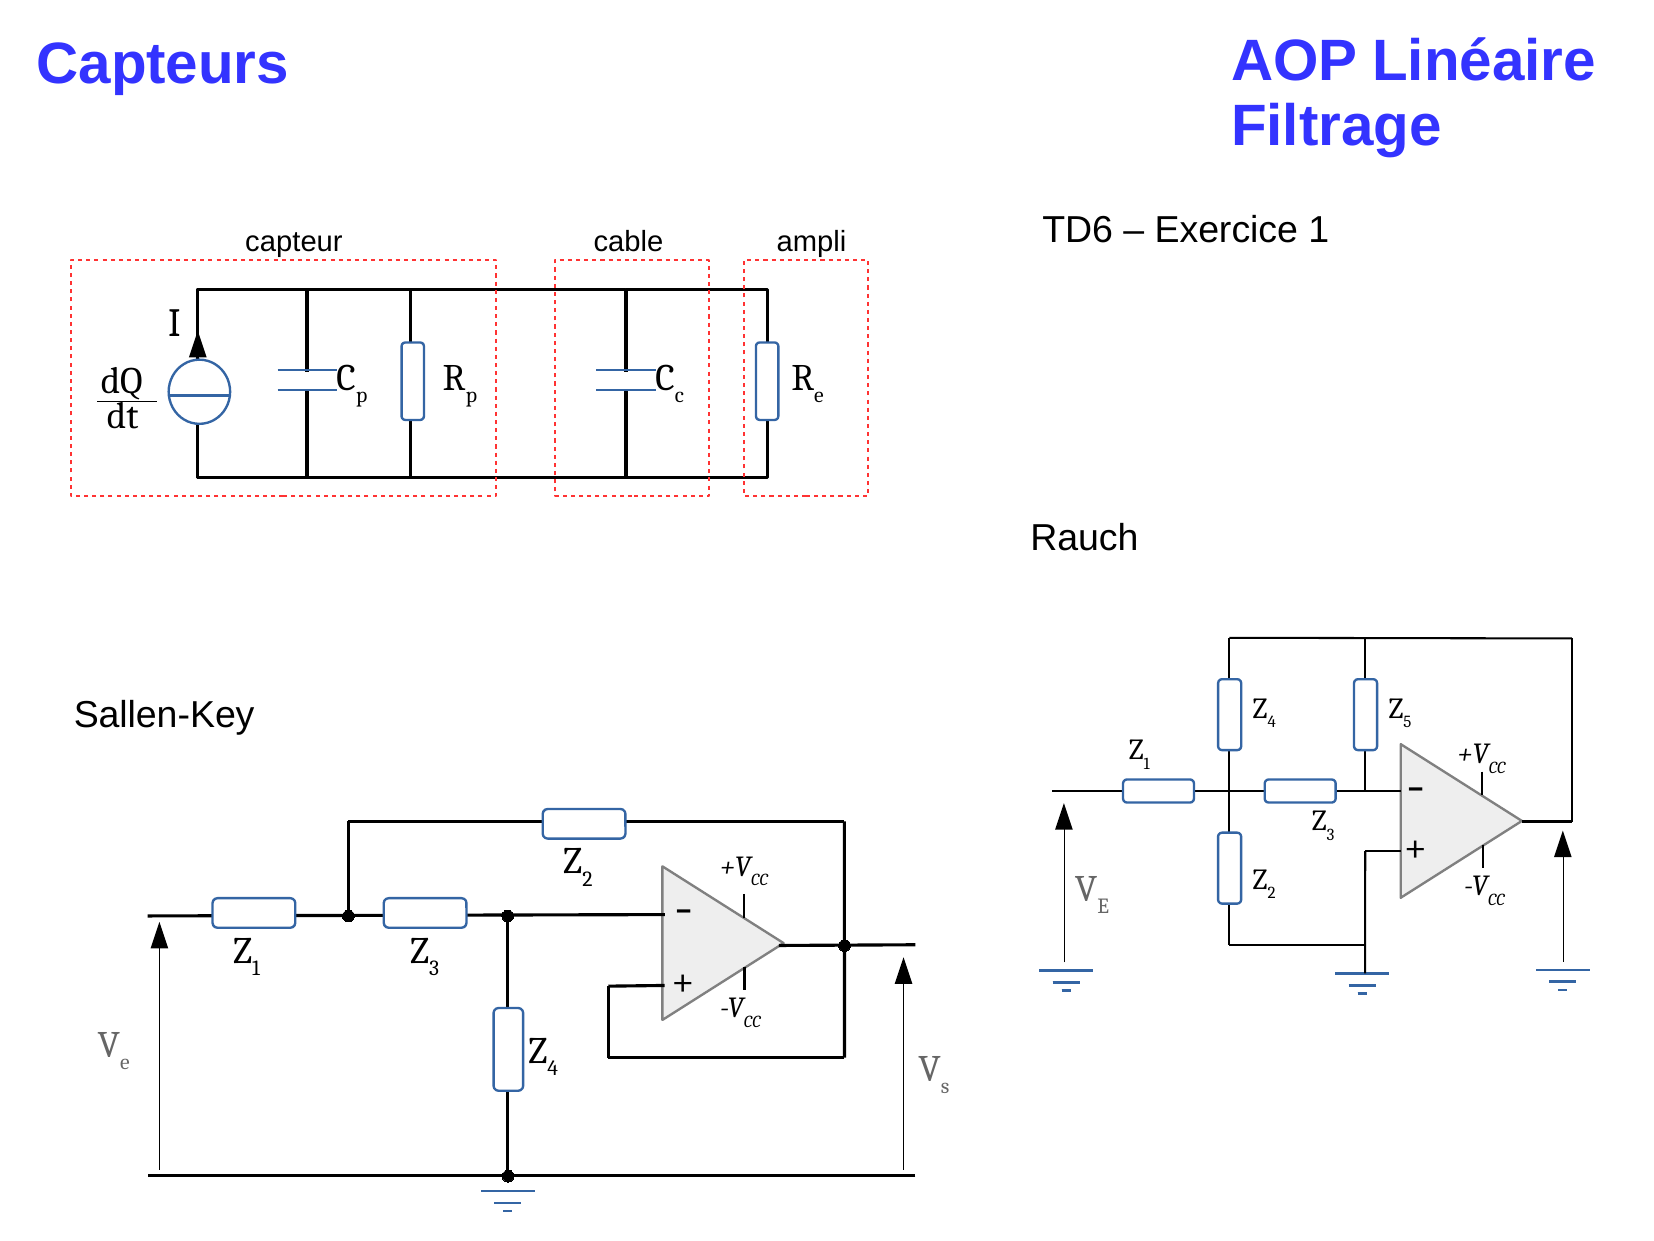

AOP Linéaire
Filtrage
Capteurs
TD6 – Exercice 1
capteur
cable
ampli
I
Rp
Cp
Re
Cc
dQ
dt
Rauch
Z4
Z5
Sallen-Key
Z1
+VCC
-
Z3
+
Z2
+VCC
Z2
VE
-VCC
-
Z3
Z1
+
-VCC
Ve
Z4
Vs